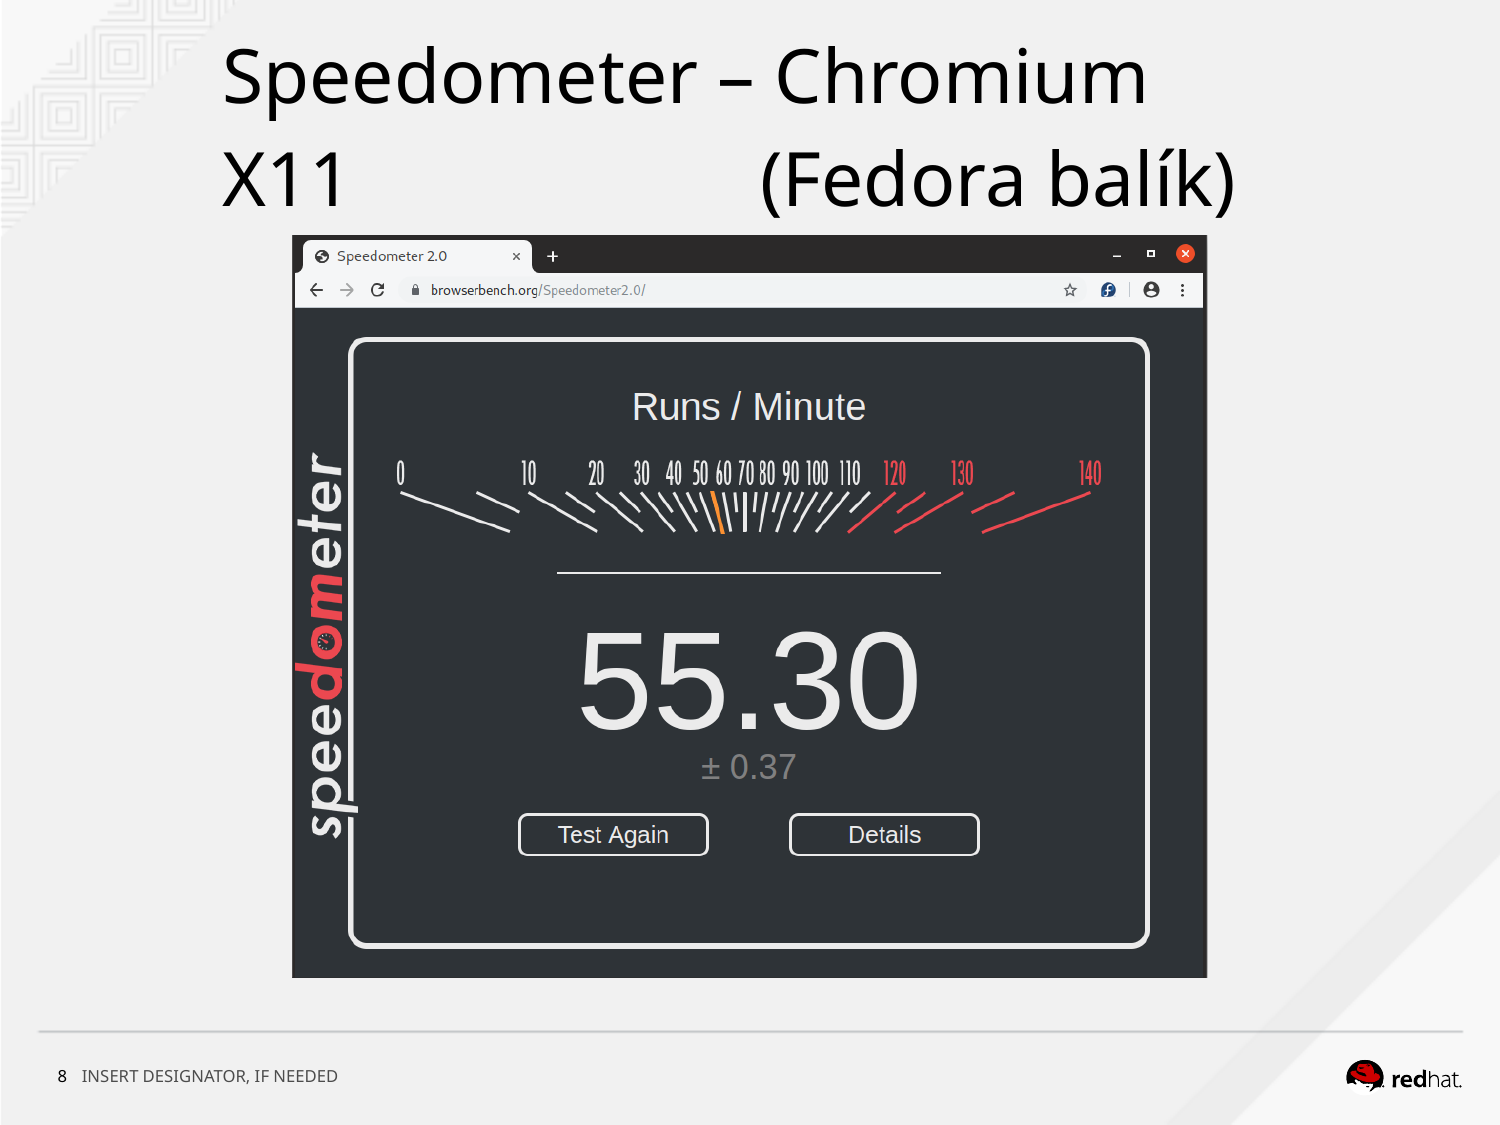

# Speedometer – Chromium X11 (Fedora balík)
8
INSERT DESIGNATOR, IF NEEDED